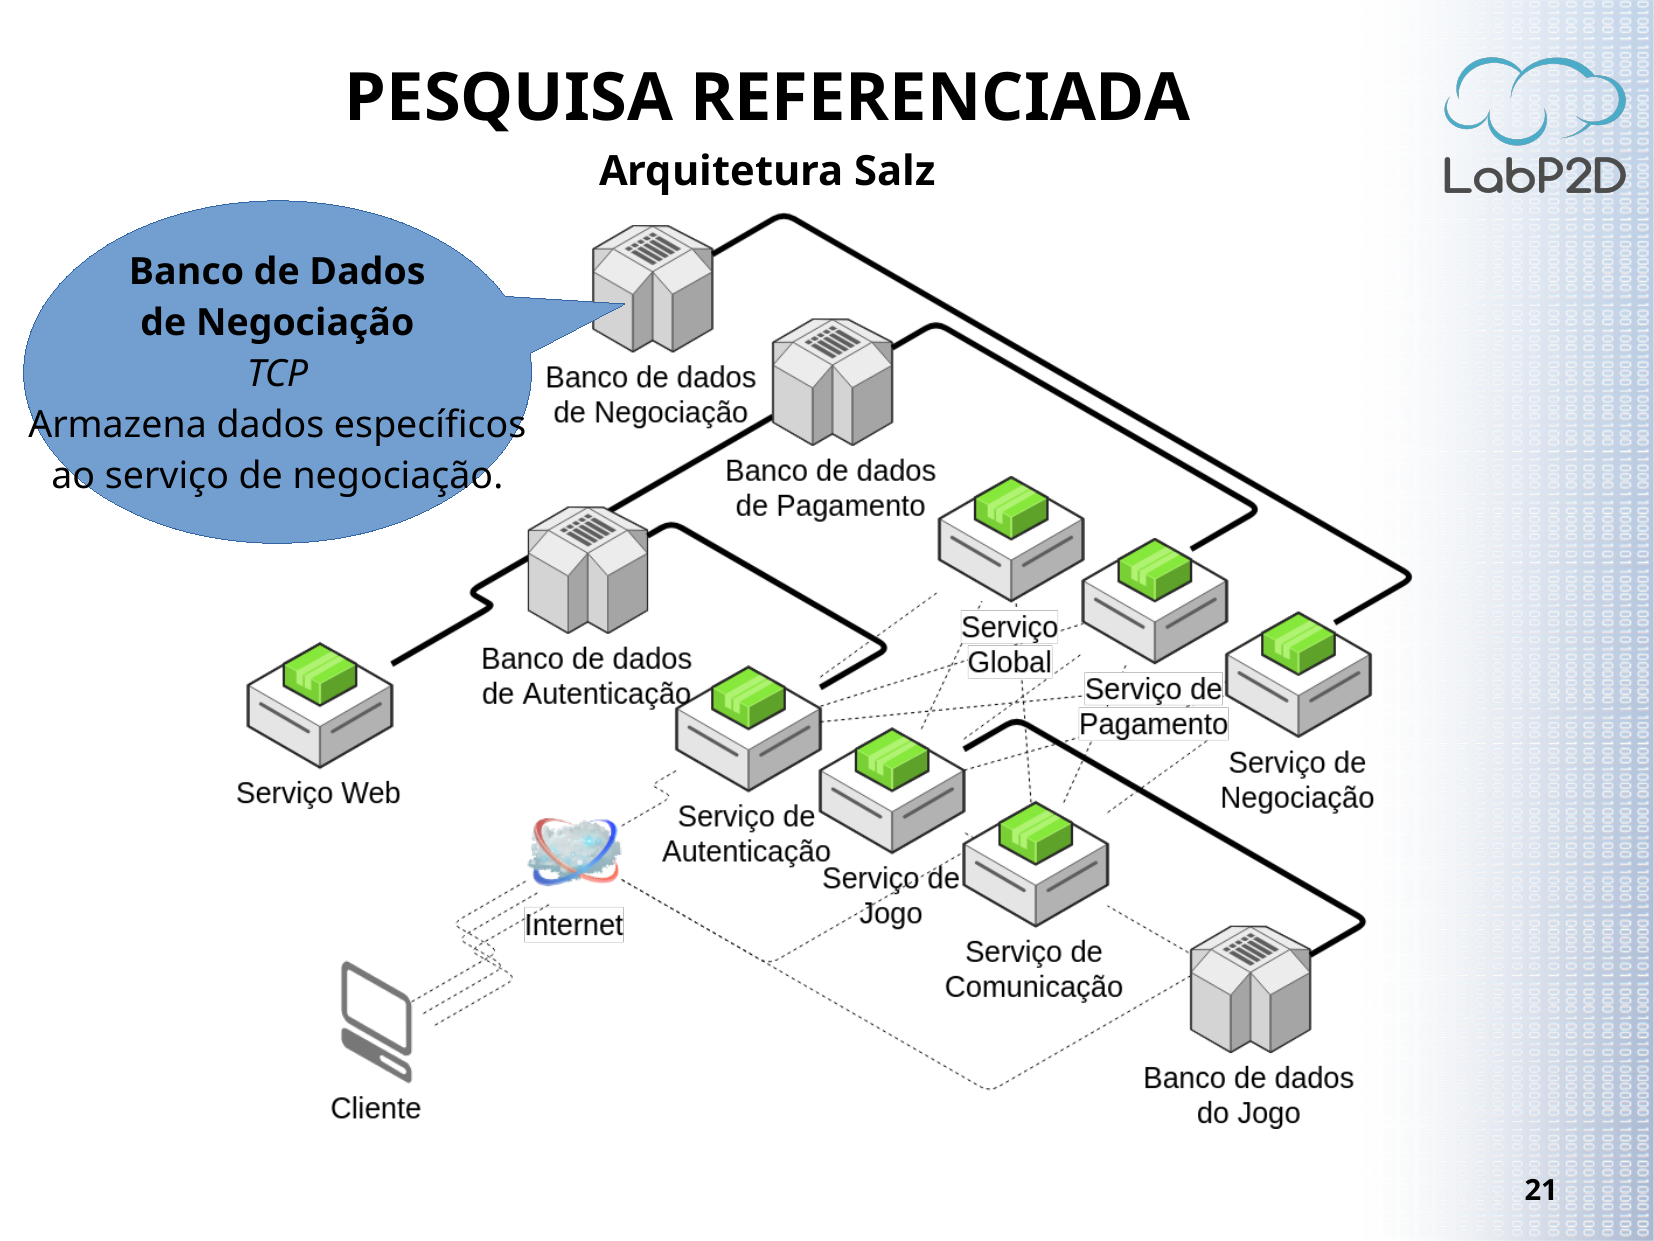

# PESQUISA REFERENCIADA Arquitetura Salz
Banco de Dados
de Negociação
TCP
Armazena dados específicos
ao serviço de negociação.
21